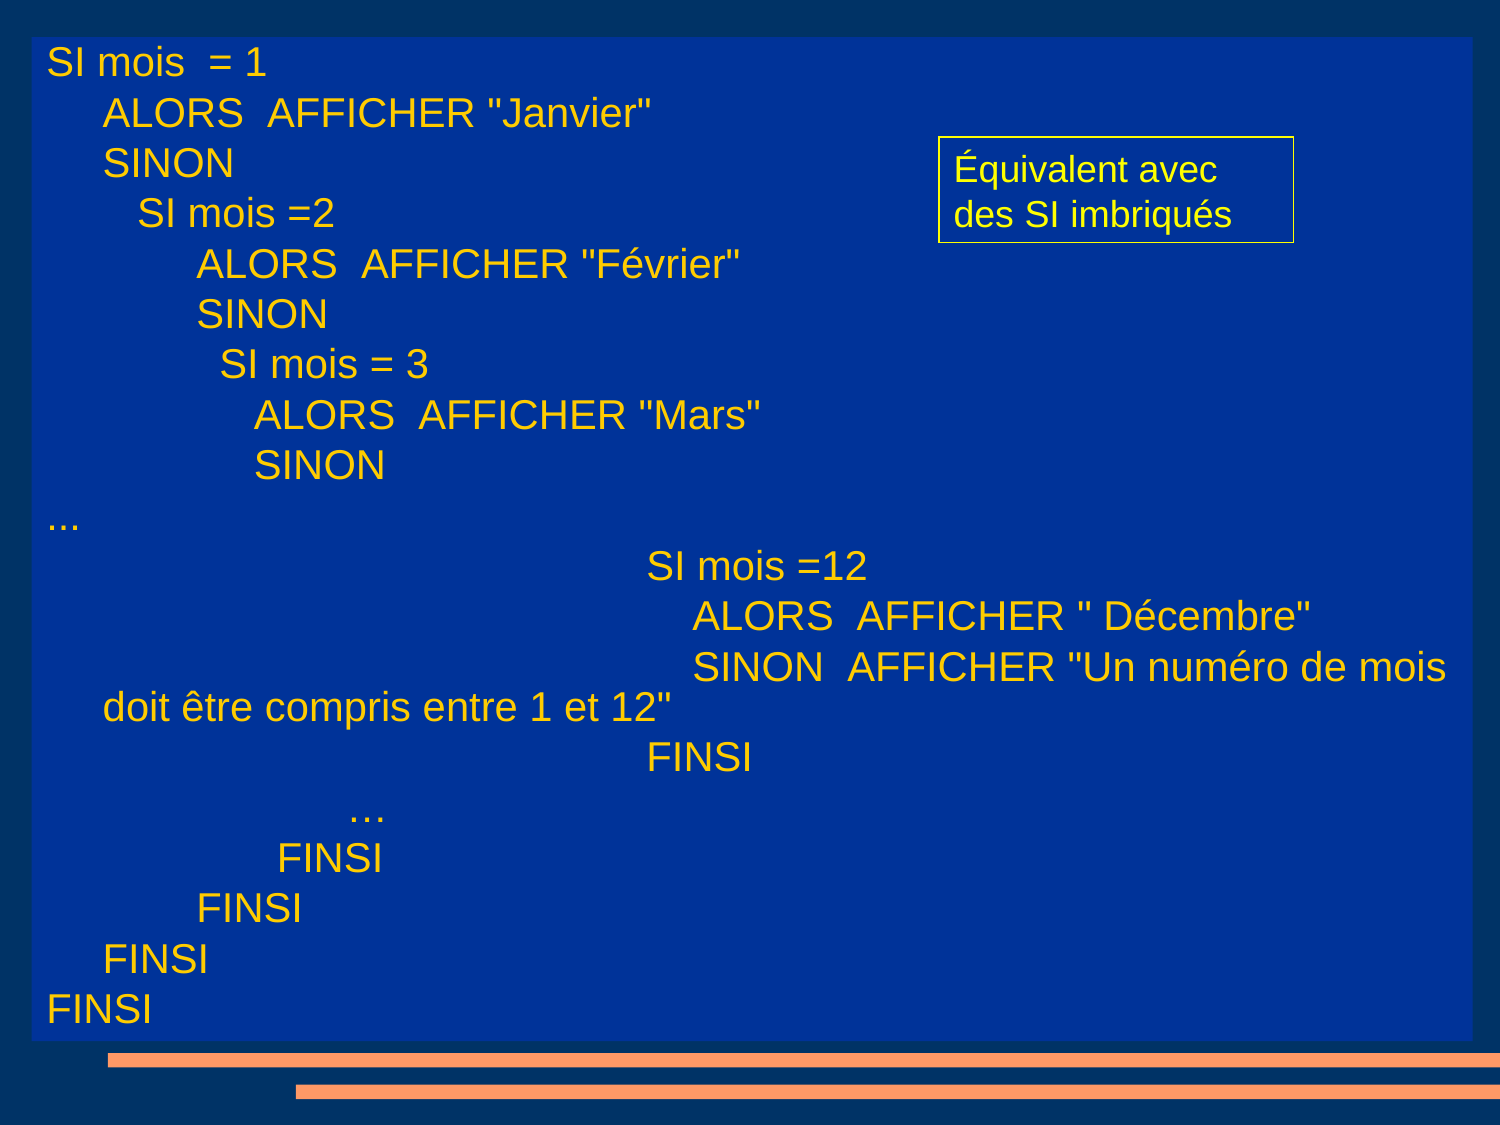

# SI mois = 1
	ALORS AFFICHER "Janvier"
	SINON
	 SI mois =2
	 	ALORS AFFICHER "Février"
		SINON
	 	 SI mois = 3
	 	 ALORS AFFICHER "Mars"
		 SINON
...
					SI mois =12
					 ALORS AFFICHER " Décembre"
					 SINON AFFICHER "Un numéro de mois doit être compris entre 1 et 12"
					FINSI
			…
		 FINSI
		FINSI
	FINSI
FINSI
Équivalent avec des SI imbriqués